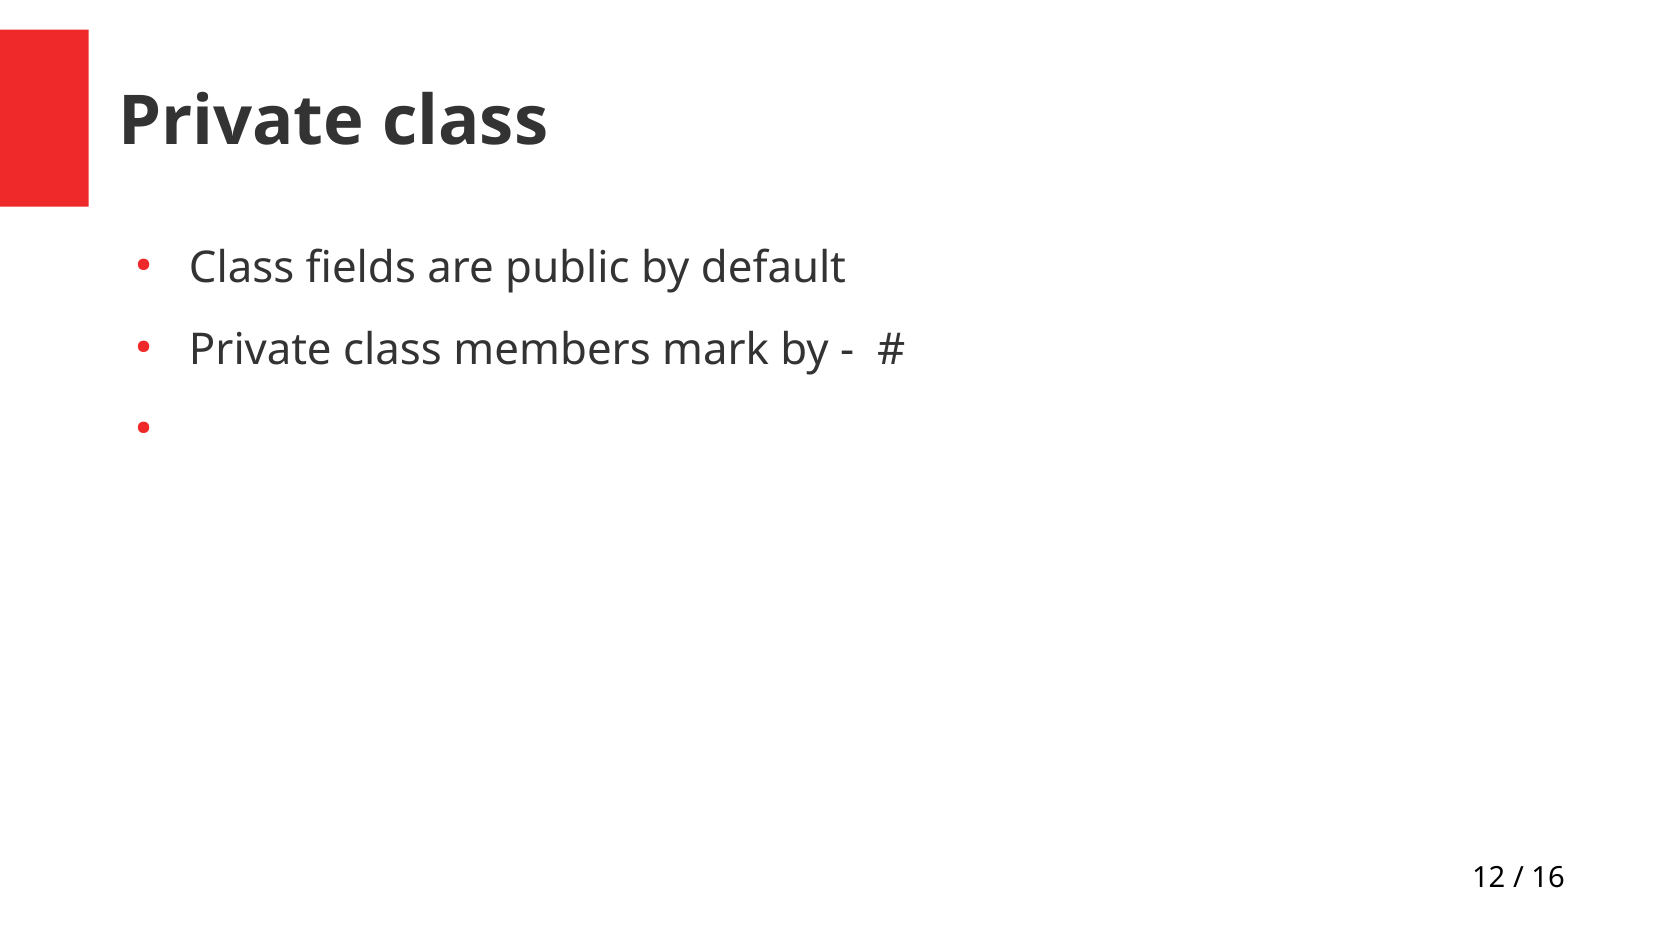

# Private class
Class fields are public by default
Private class members mark by - #
12